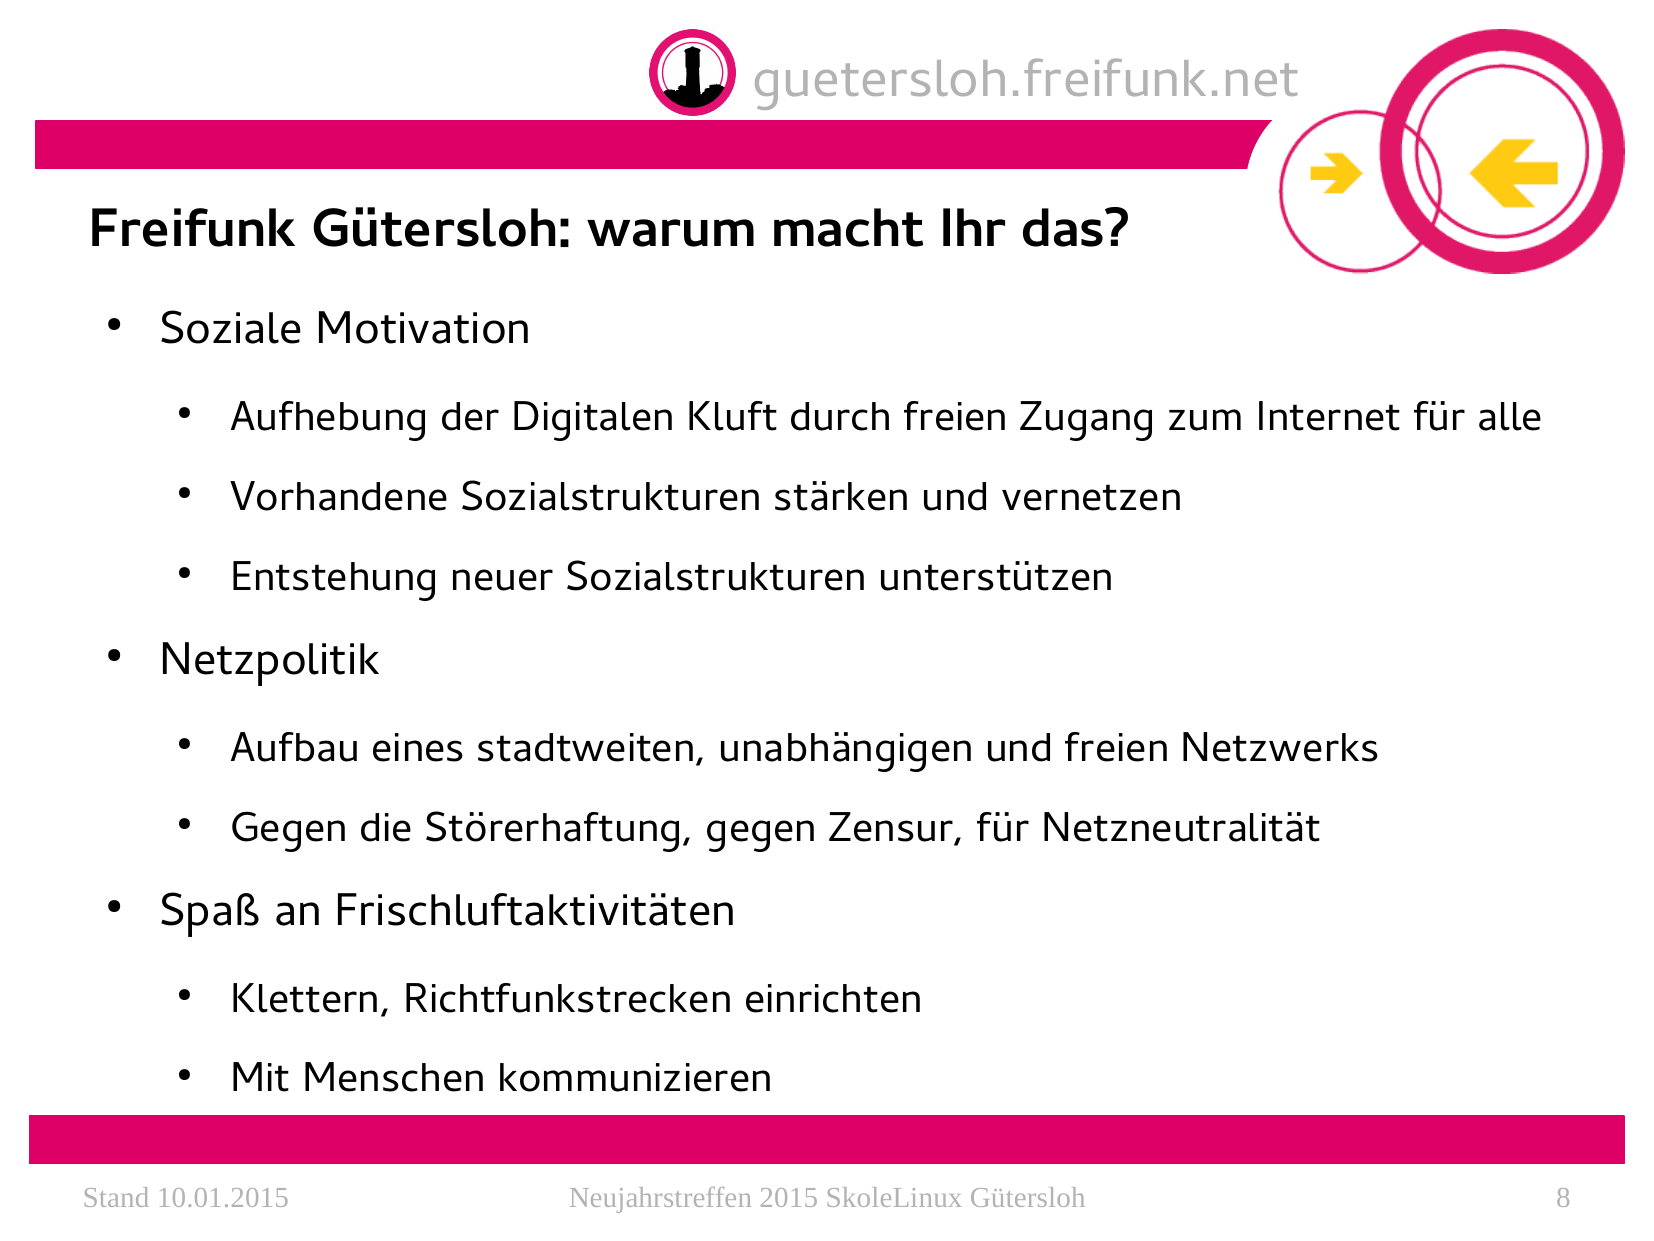

# Freifunk Gütersloh: warum macht Ihr das?
Soziale Motivation
Aufhebung der Digitalen Kluft durch freien Zugang zum Internet für alle
Vorhandene Sozialstrukturen stärken und vernetzen
Entstehung neuer Sozialstrukturen unterstützen
Netzpolitik
Aufbau eines stadtweiten, unabhängigen und freien Netzwerks
Gegen die Störerhaftung, gegen Zensur, für Netzneutralität
Spaß an Frischluftaktivitäten
Klettern, Richtfunkstrecken einrichten
Mit Menschen kommunizieren
Stand 10.01.2015
Neujahrstreffen 2015 SkoleLinux Gütersloh
8